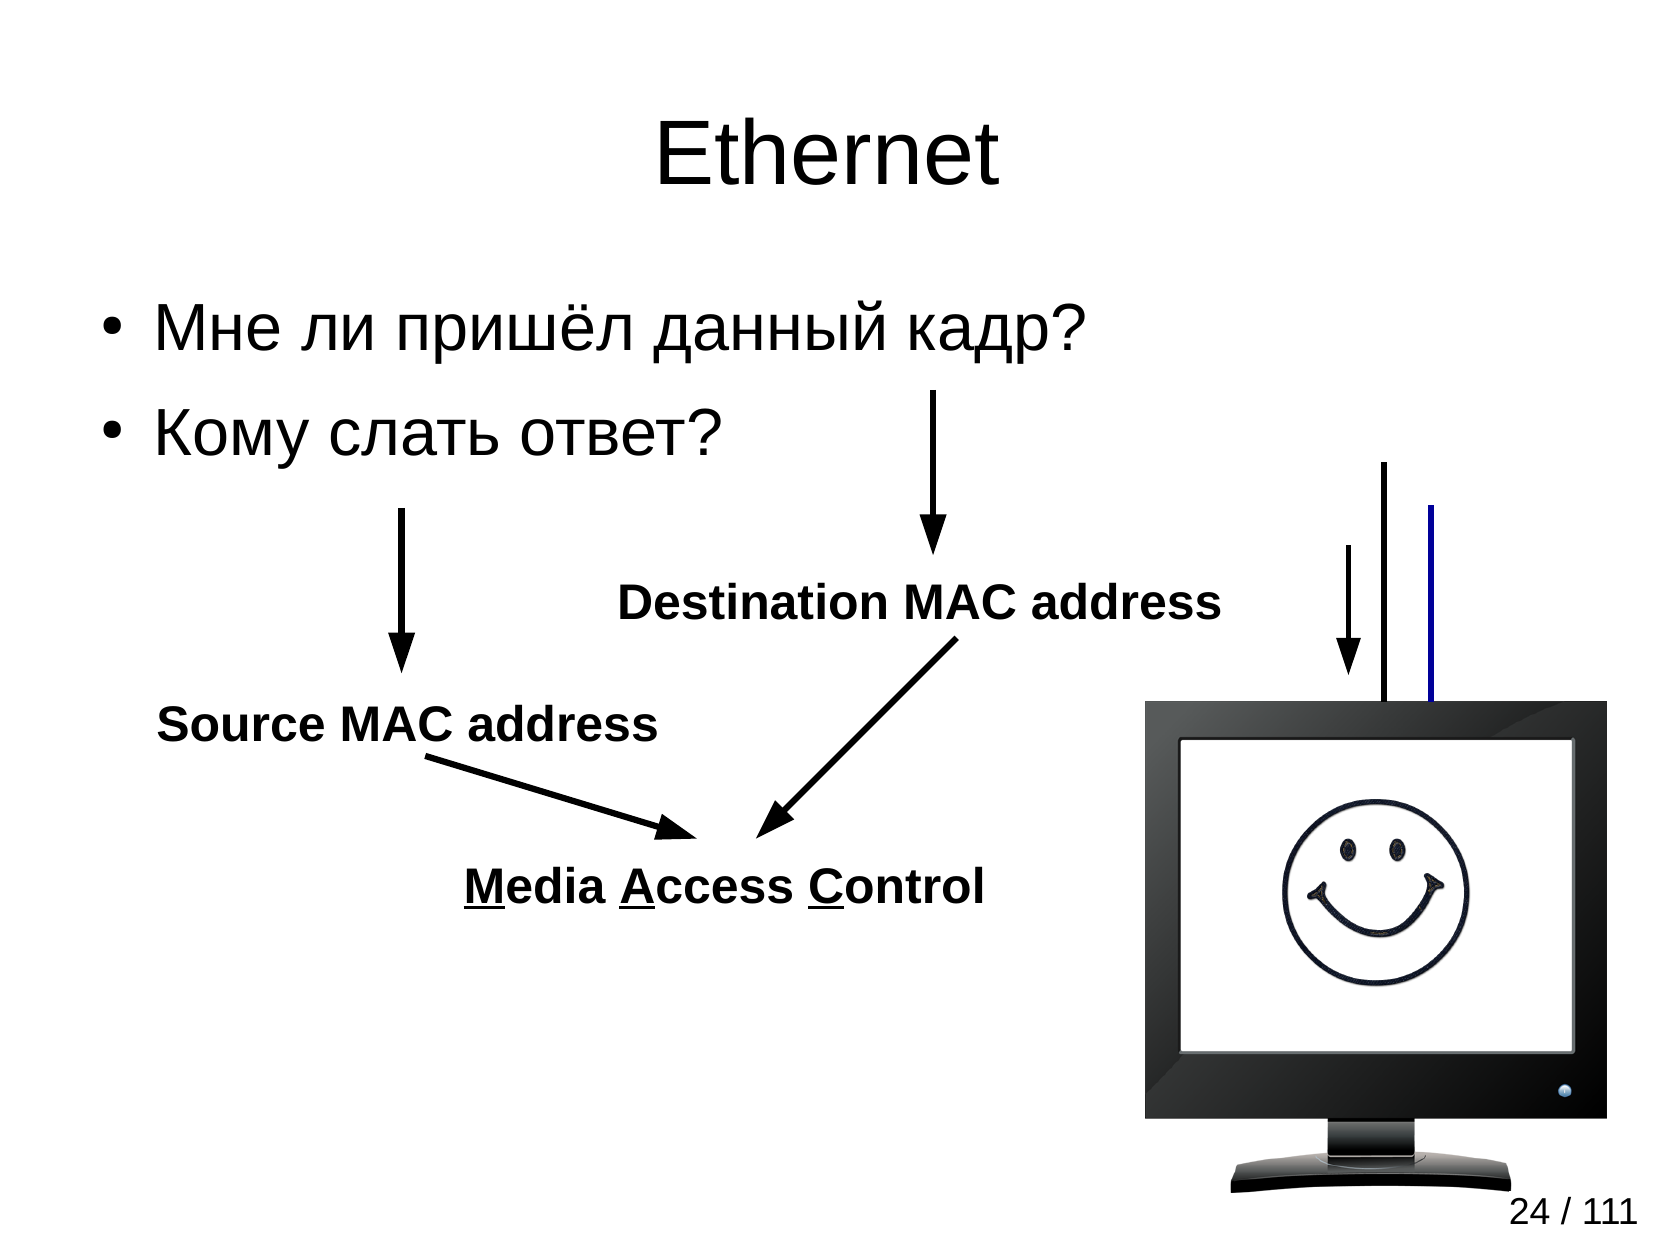

# Ethernet
Мне ли пришёл данный кадр?
Кому слать ответ?
Destination MAC address
Source MAC address
Media Access Control